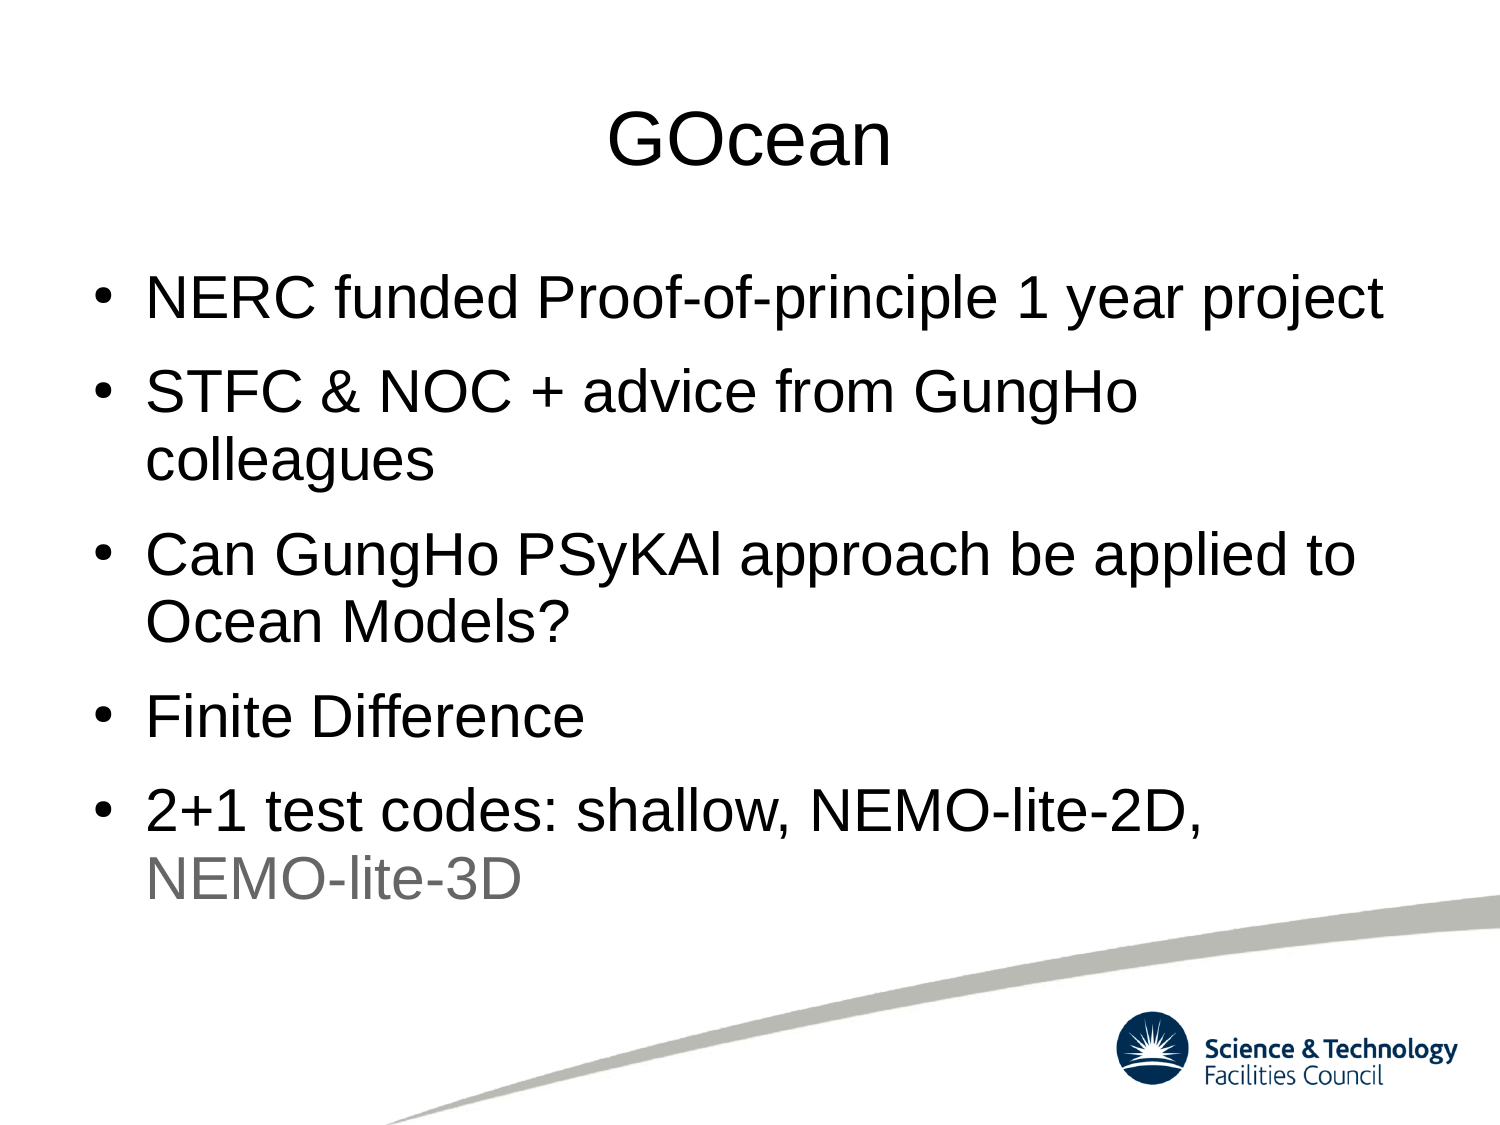

# GOcean
NERC funded Proof-of-principle 1 year project
STFC & NOC + advice from GungHo colleagues
Can GungHo PSyKAl approach be applied to Ocean Models?
Finite Difference
2+1 test codes: shallow, NEMO-lite-2D, NEMO-lite-3D